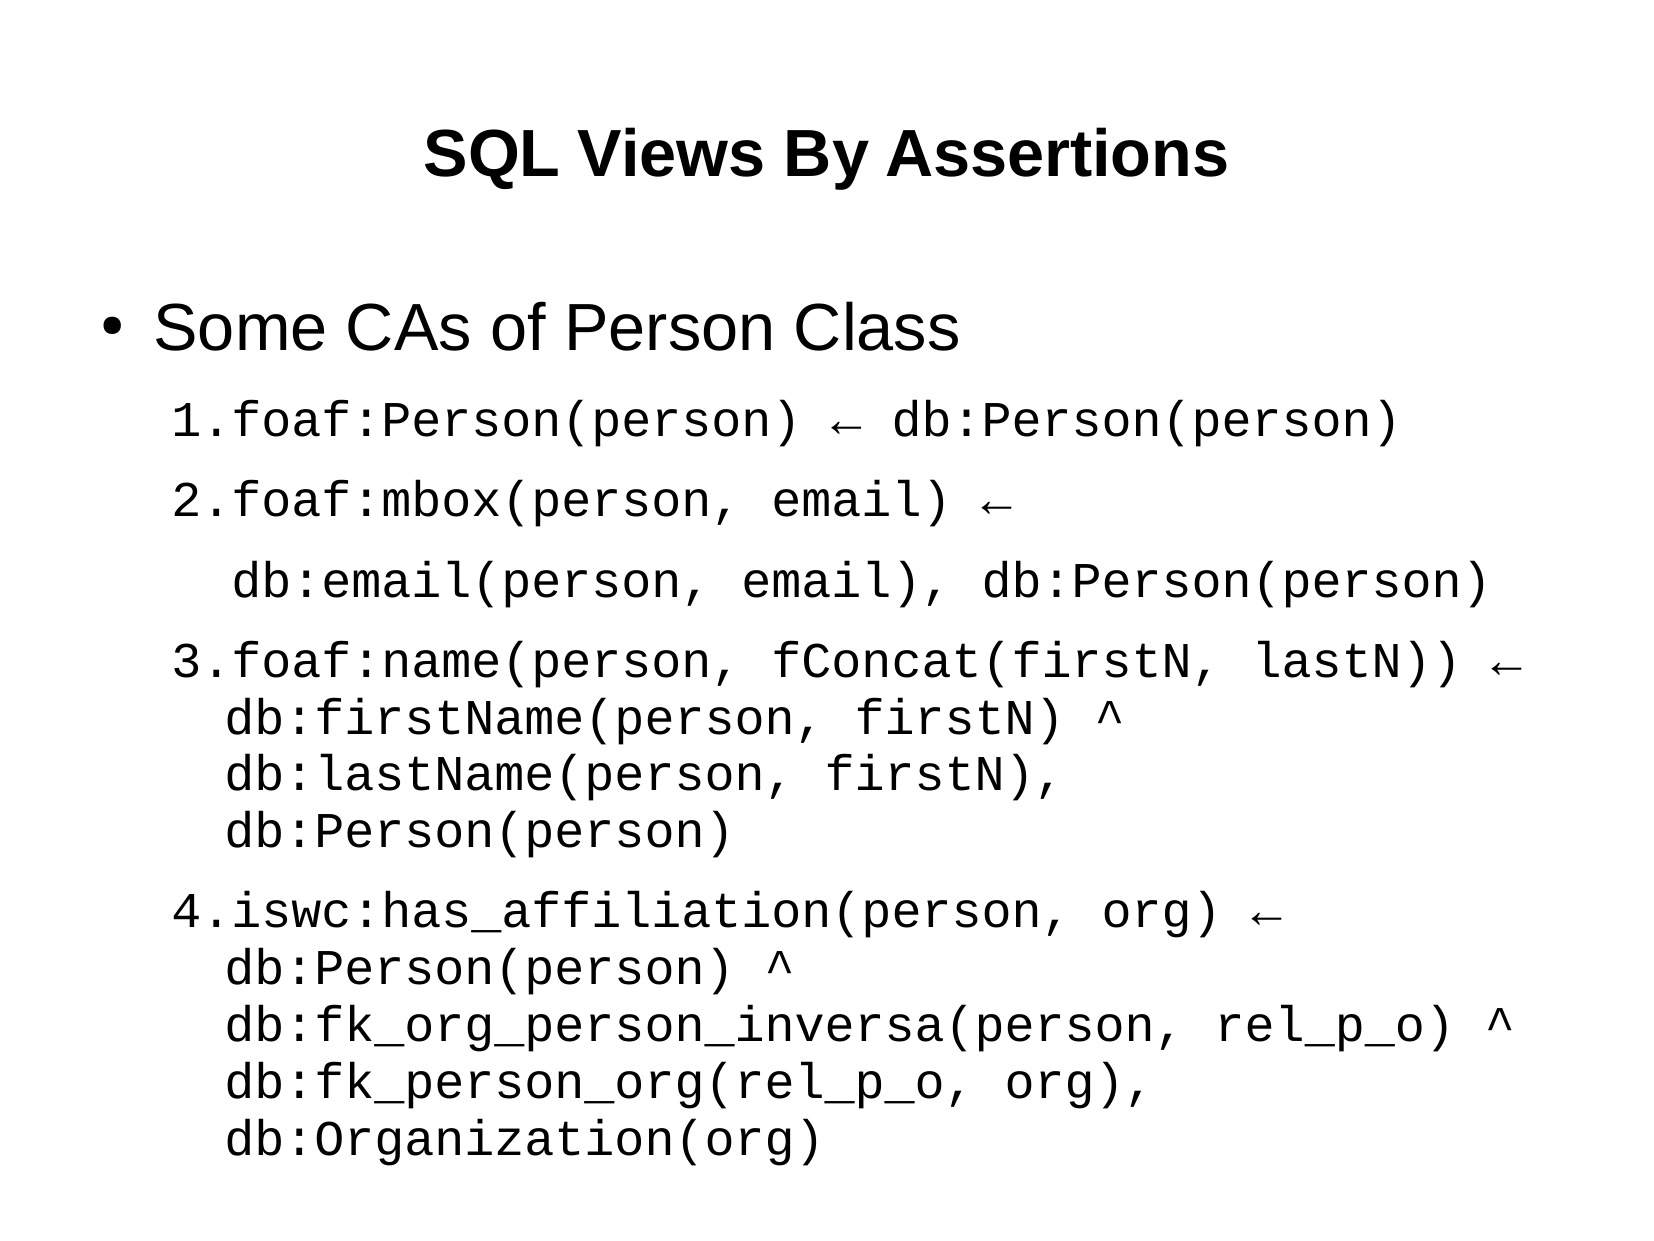

# SQL Views By Assertions
Some CAs of Person Class
foaf:Person(person) ← db:Person(person)
foaf:mbox(person, email) ←
db:email(person, email), db:Person(person)
foaf:name(person, fConcat(firstN, lastN)) ← db:firstName(person, firstN) ^ db:lastName(person, firstN), db:Person(person)
iswc:has_affiliation(person, org) ← db:Person(person) ^ db:fk_org_person_inversa(person, rel_p_o) ^ db:fk_person_org(rel_p_o, org), db:Organization(org)